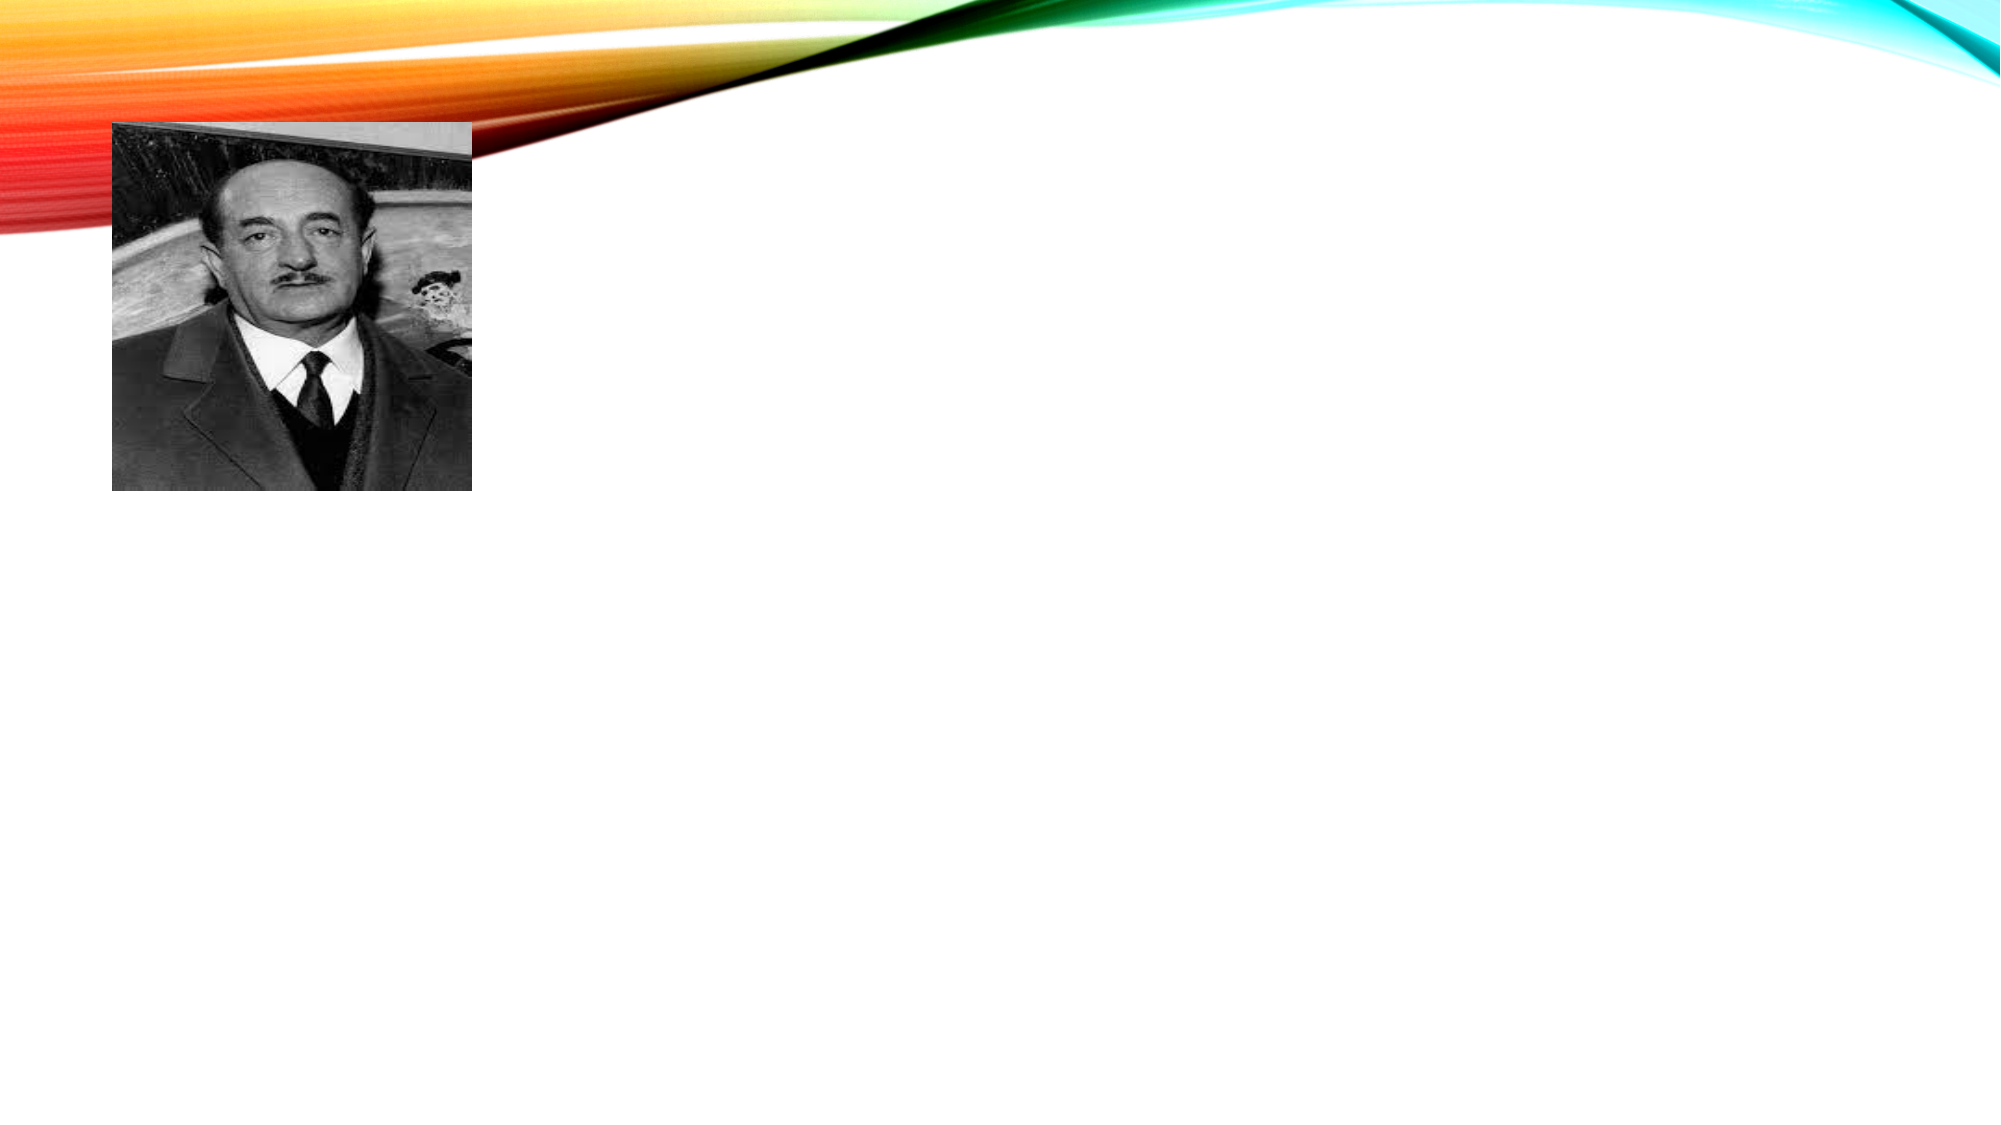

# Poesie:
-Alle fronde dei salici
Appartiene all ermetismo ovvero alla poesia «chiusa»
SALVATORE QUASIMODO
1901 in Sicilia
1959 vinse il Premio Nobel per la Letteratura
Nel 1934 Quasimodo si trasferì a Milano
Si è iscritto al partito comunista per un periodo
1968 Muore a Napoli colpito da un'emorragia cerebrale